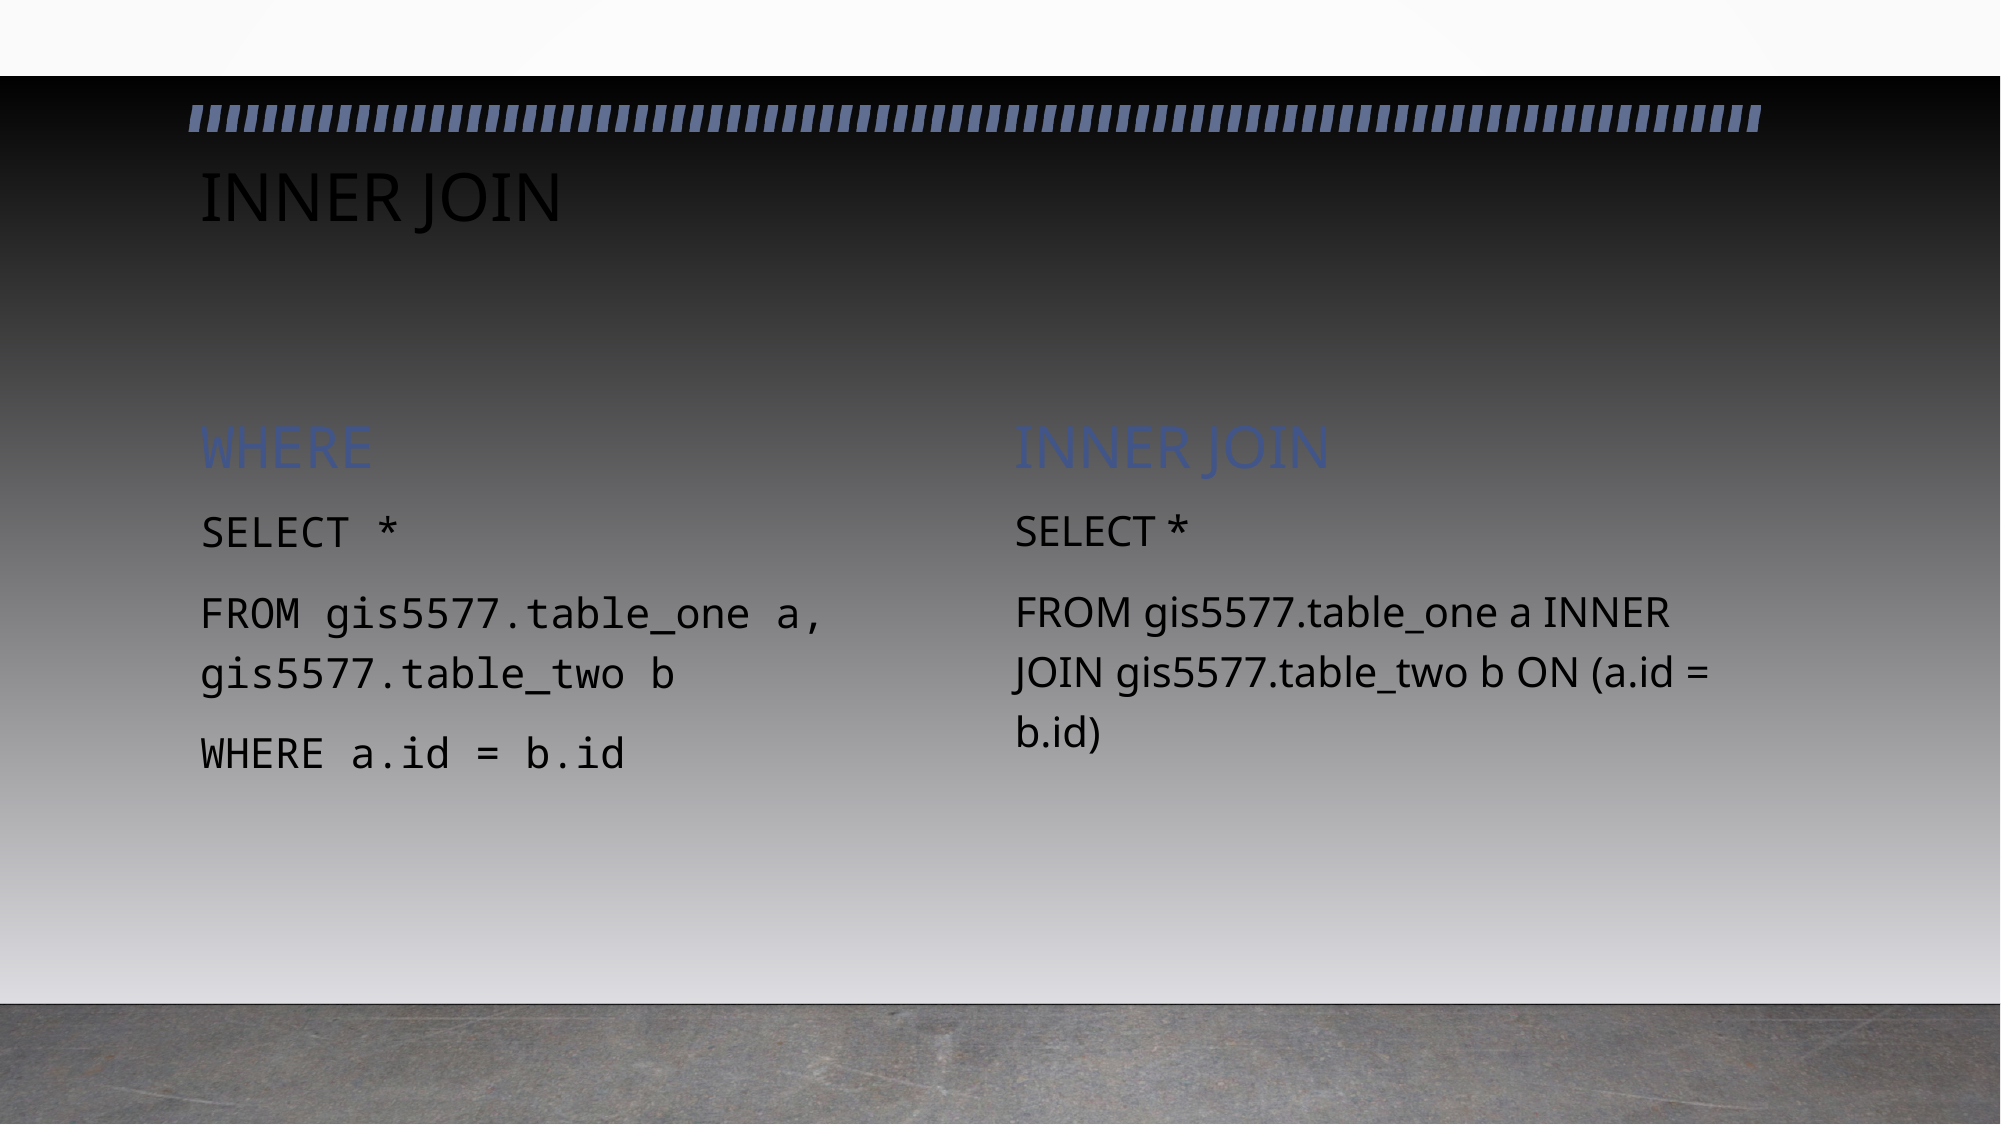

# INNER JOIN
WHERE
INNER JOIN
SELECT *
FROM gis5577.table_one a INNER JOIN gis5577.table_two b ON (a.id = b.id)
SELECT *
FROM gis5577.table_one a, gis5577.table_two b
WHERE a.id = b.id